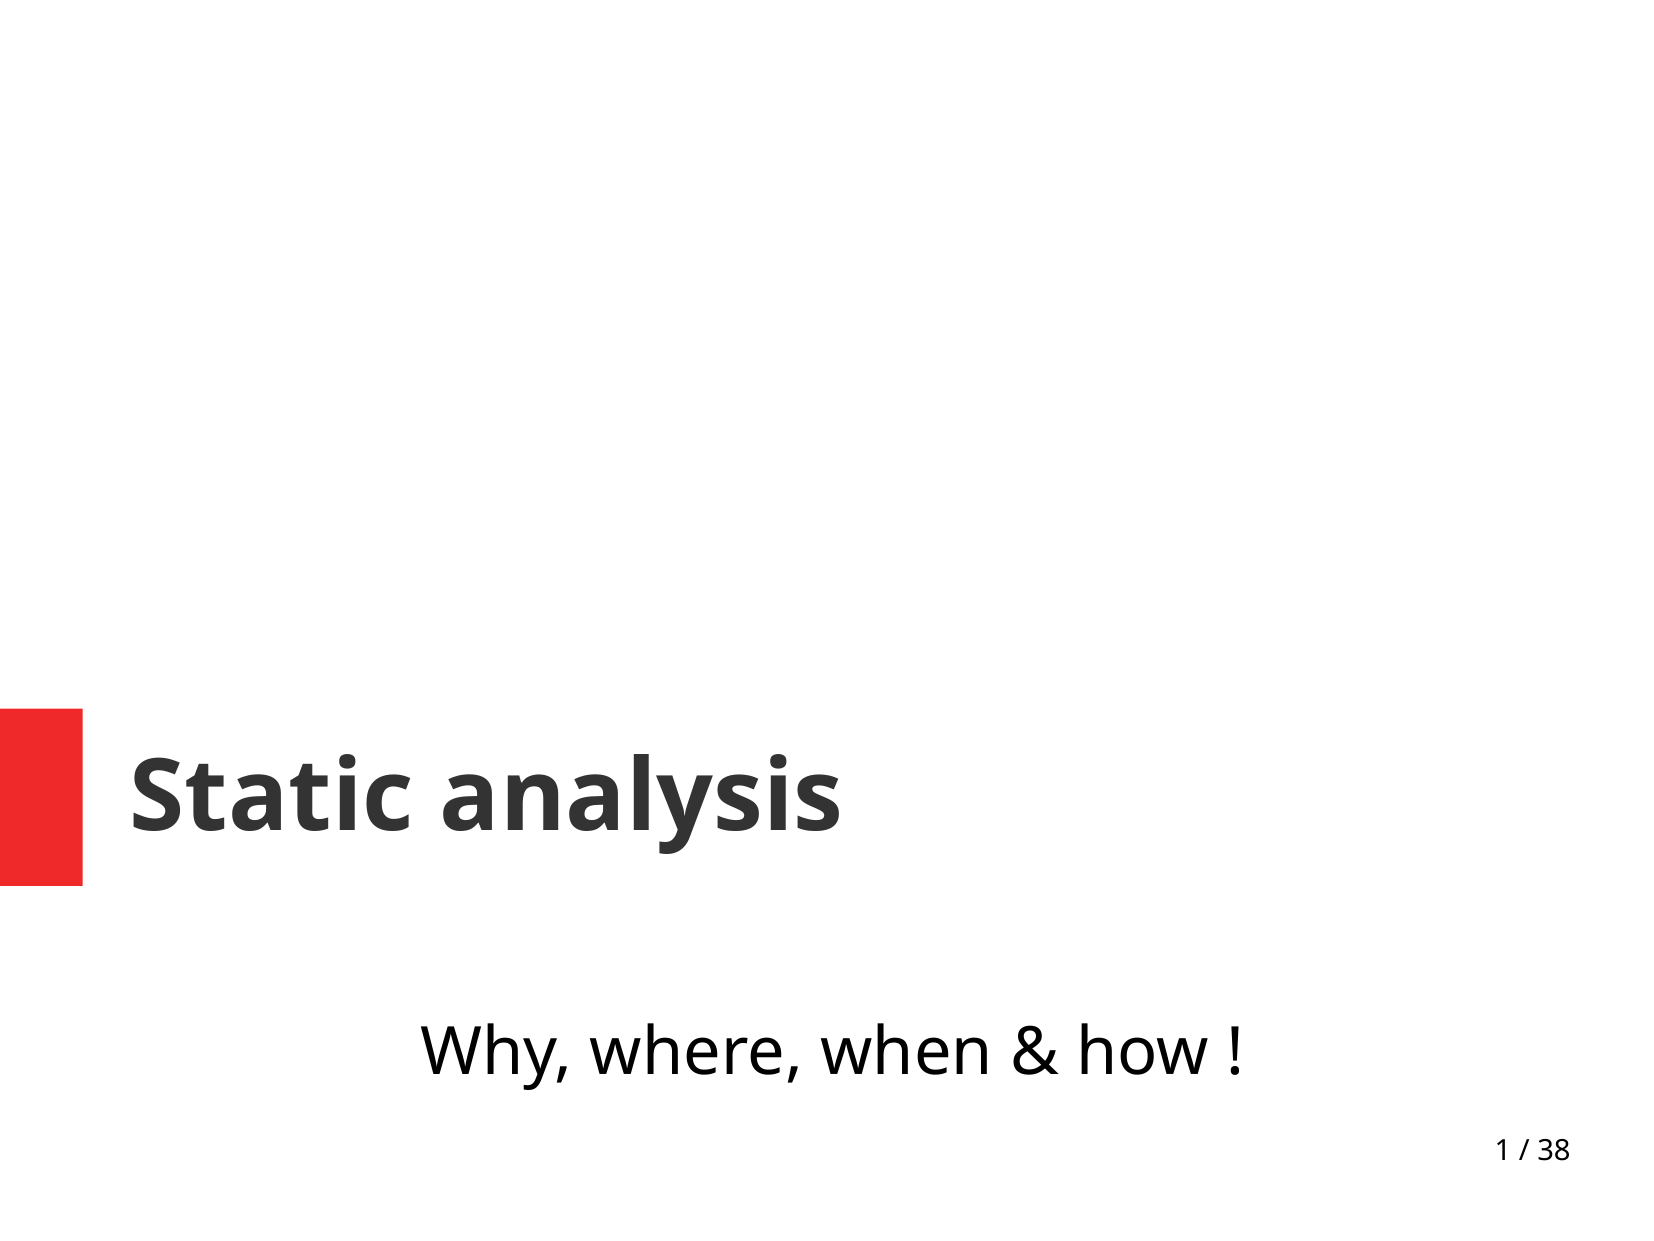

# Static analysis
Why, where, when & how !
1